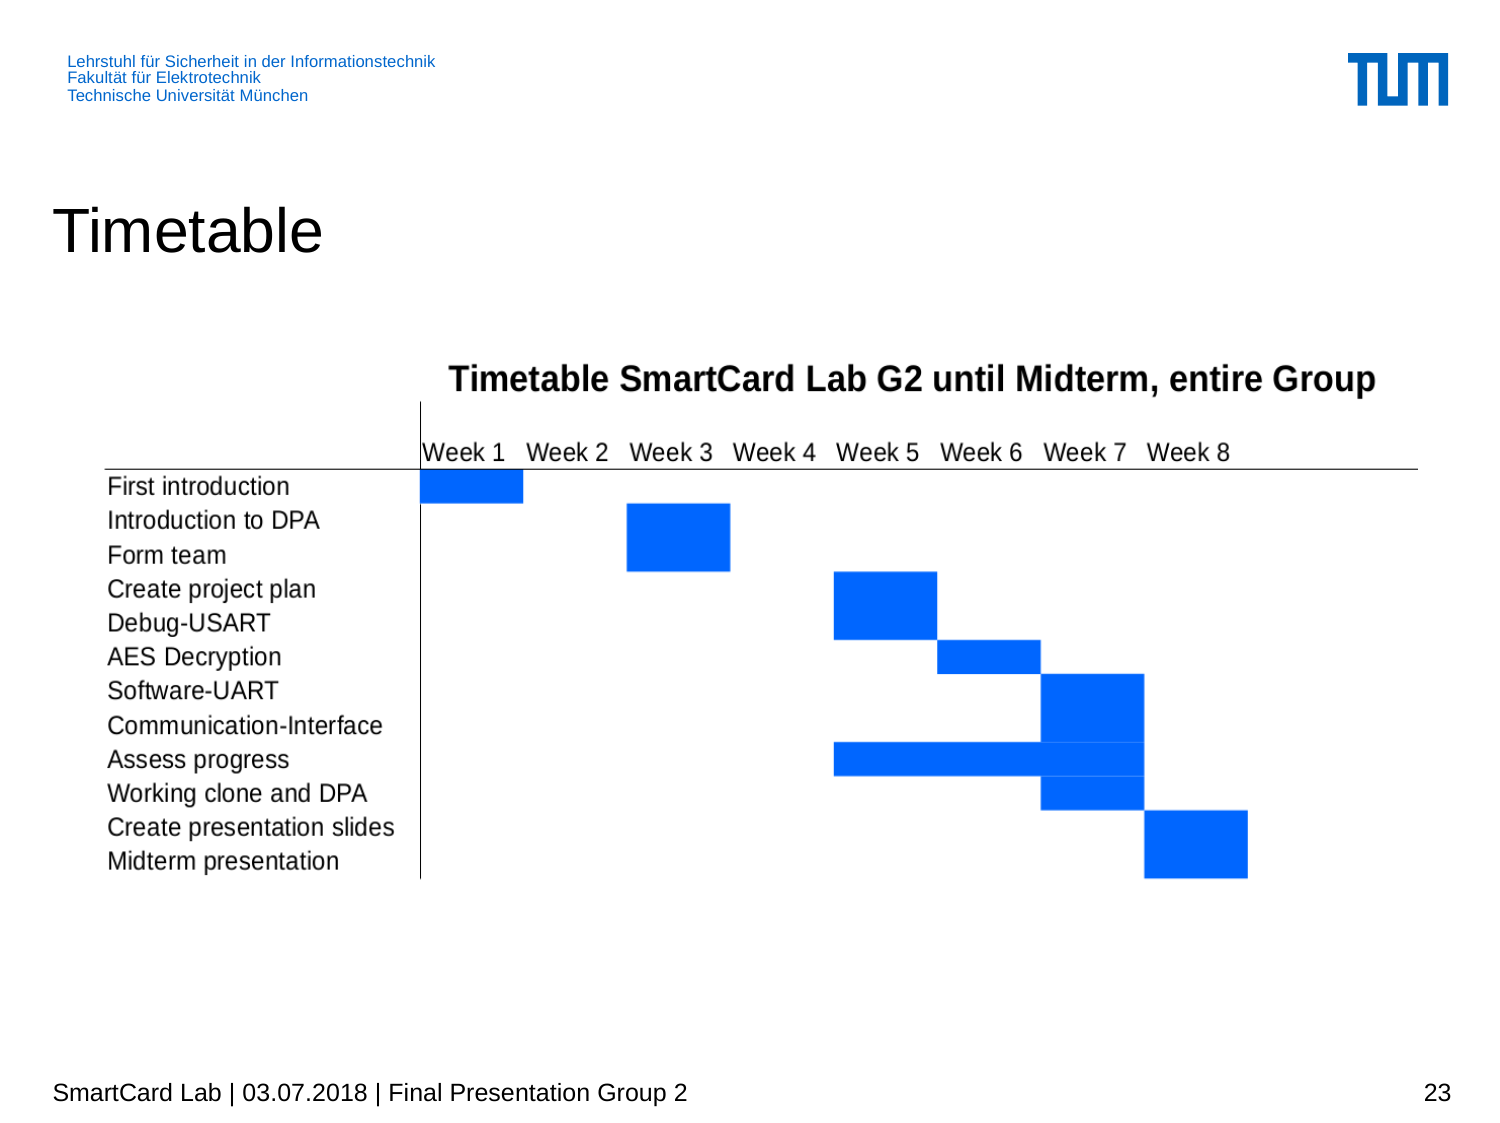

# Timetable
SmartCard Lab | 03.07.2018 | Final Presentation Group 2
23